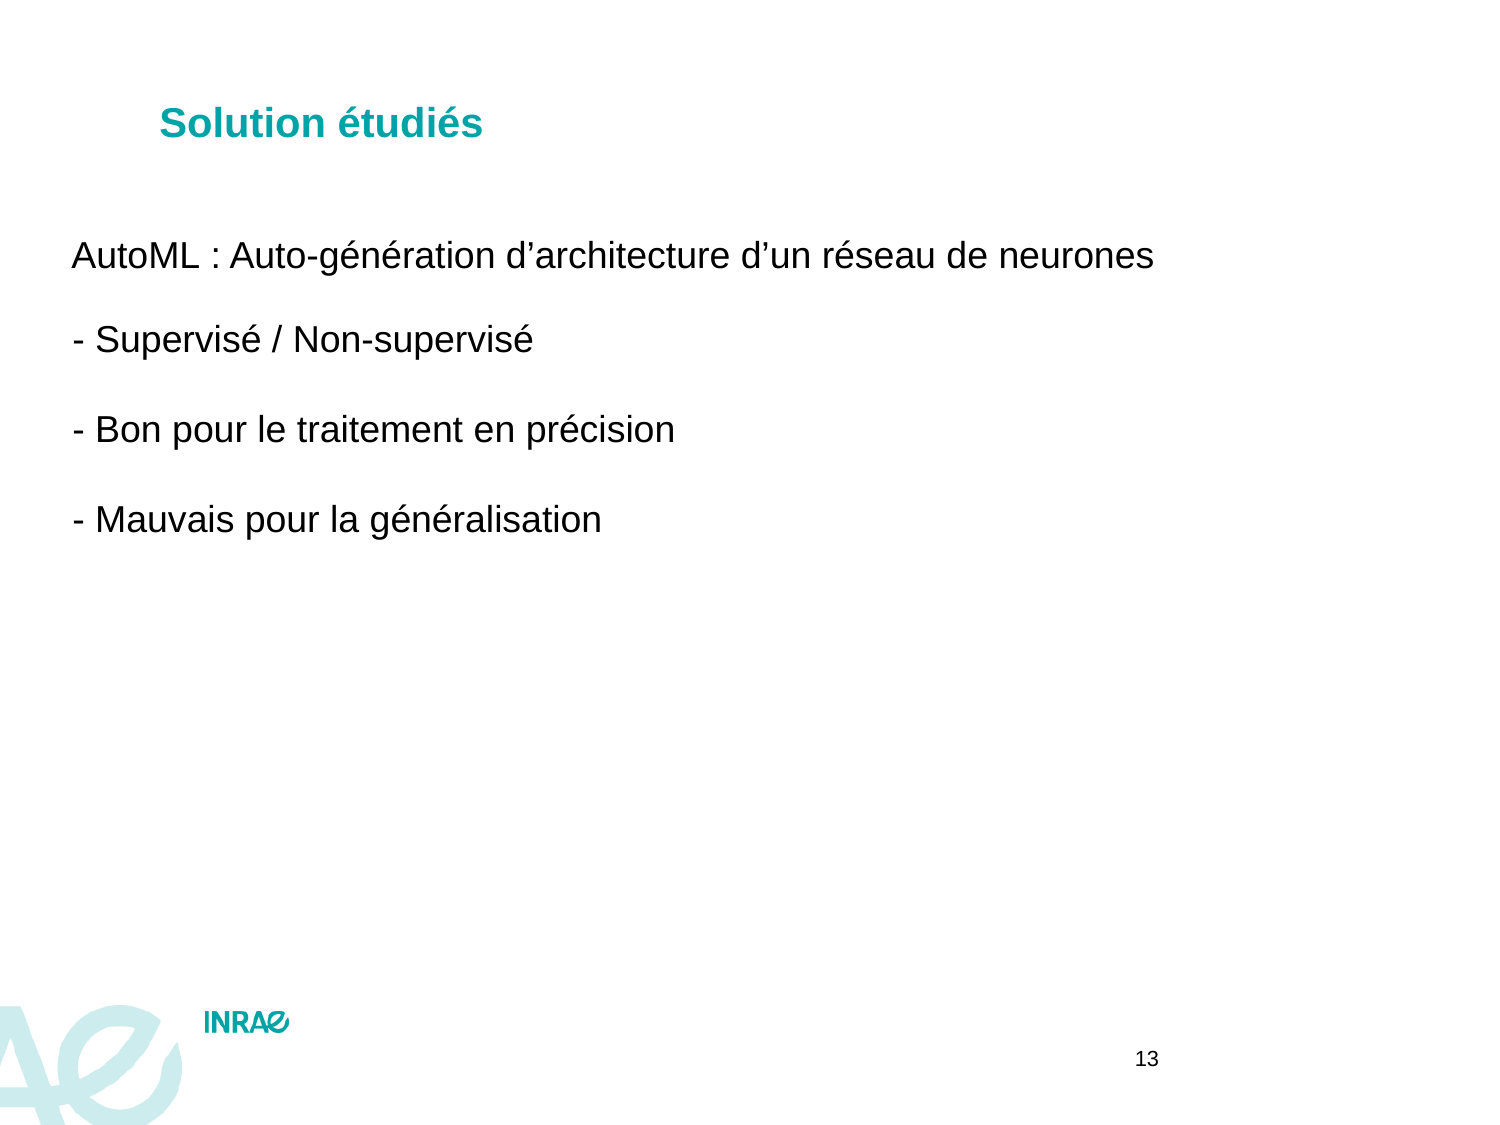

Solution étudiés
AutoML : Auto-génération d’architecture d’un réseau de neurones
- Supervisé / Non-supervisé
- Bon pour le traitement en précision
- Mauvais pour la généralisation